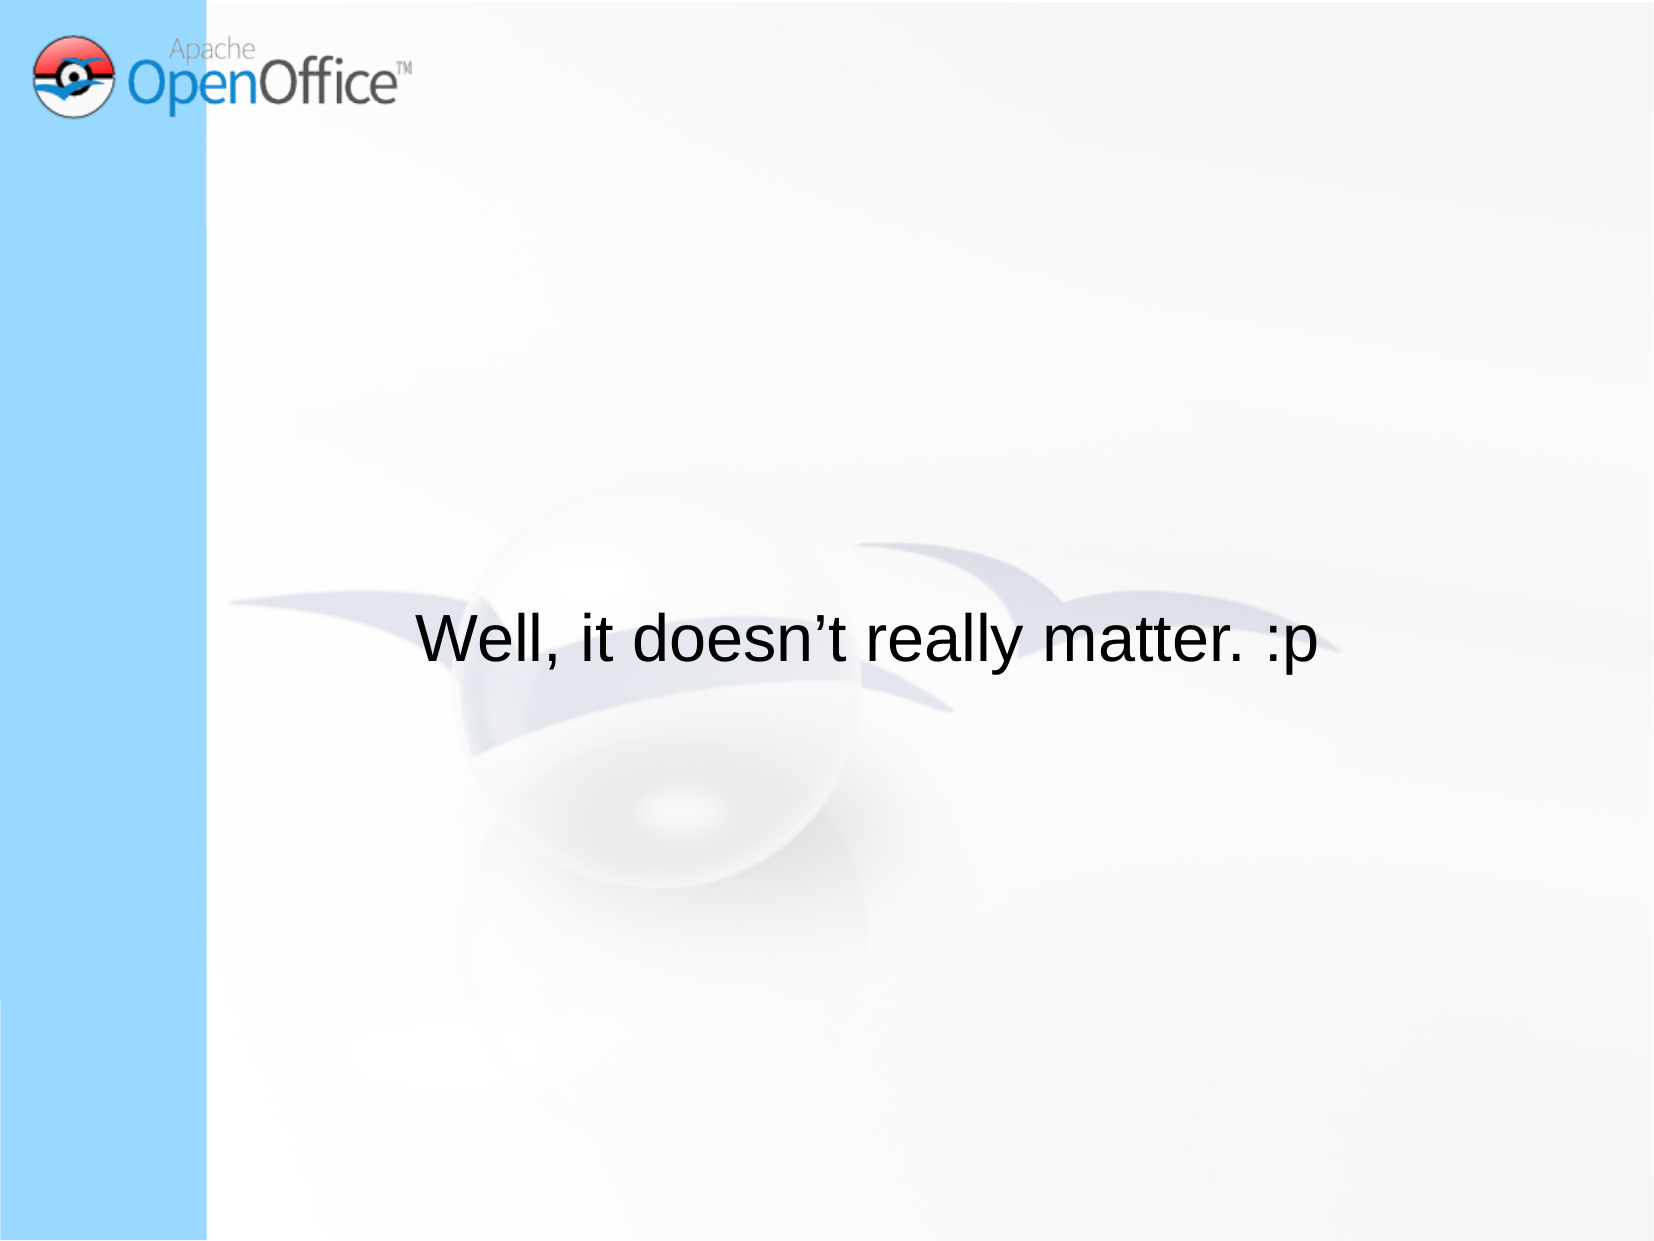

# Well, it doesn’t really matter. :p